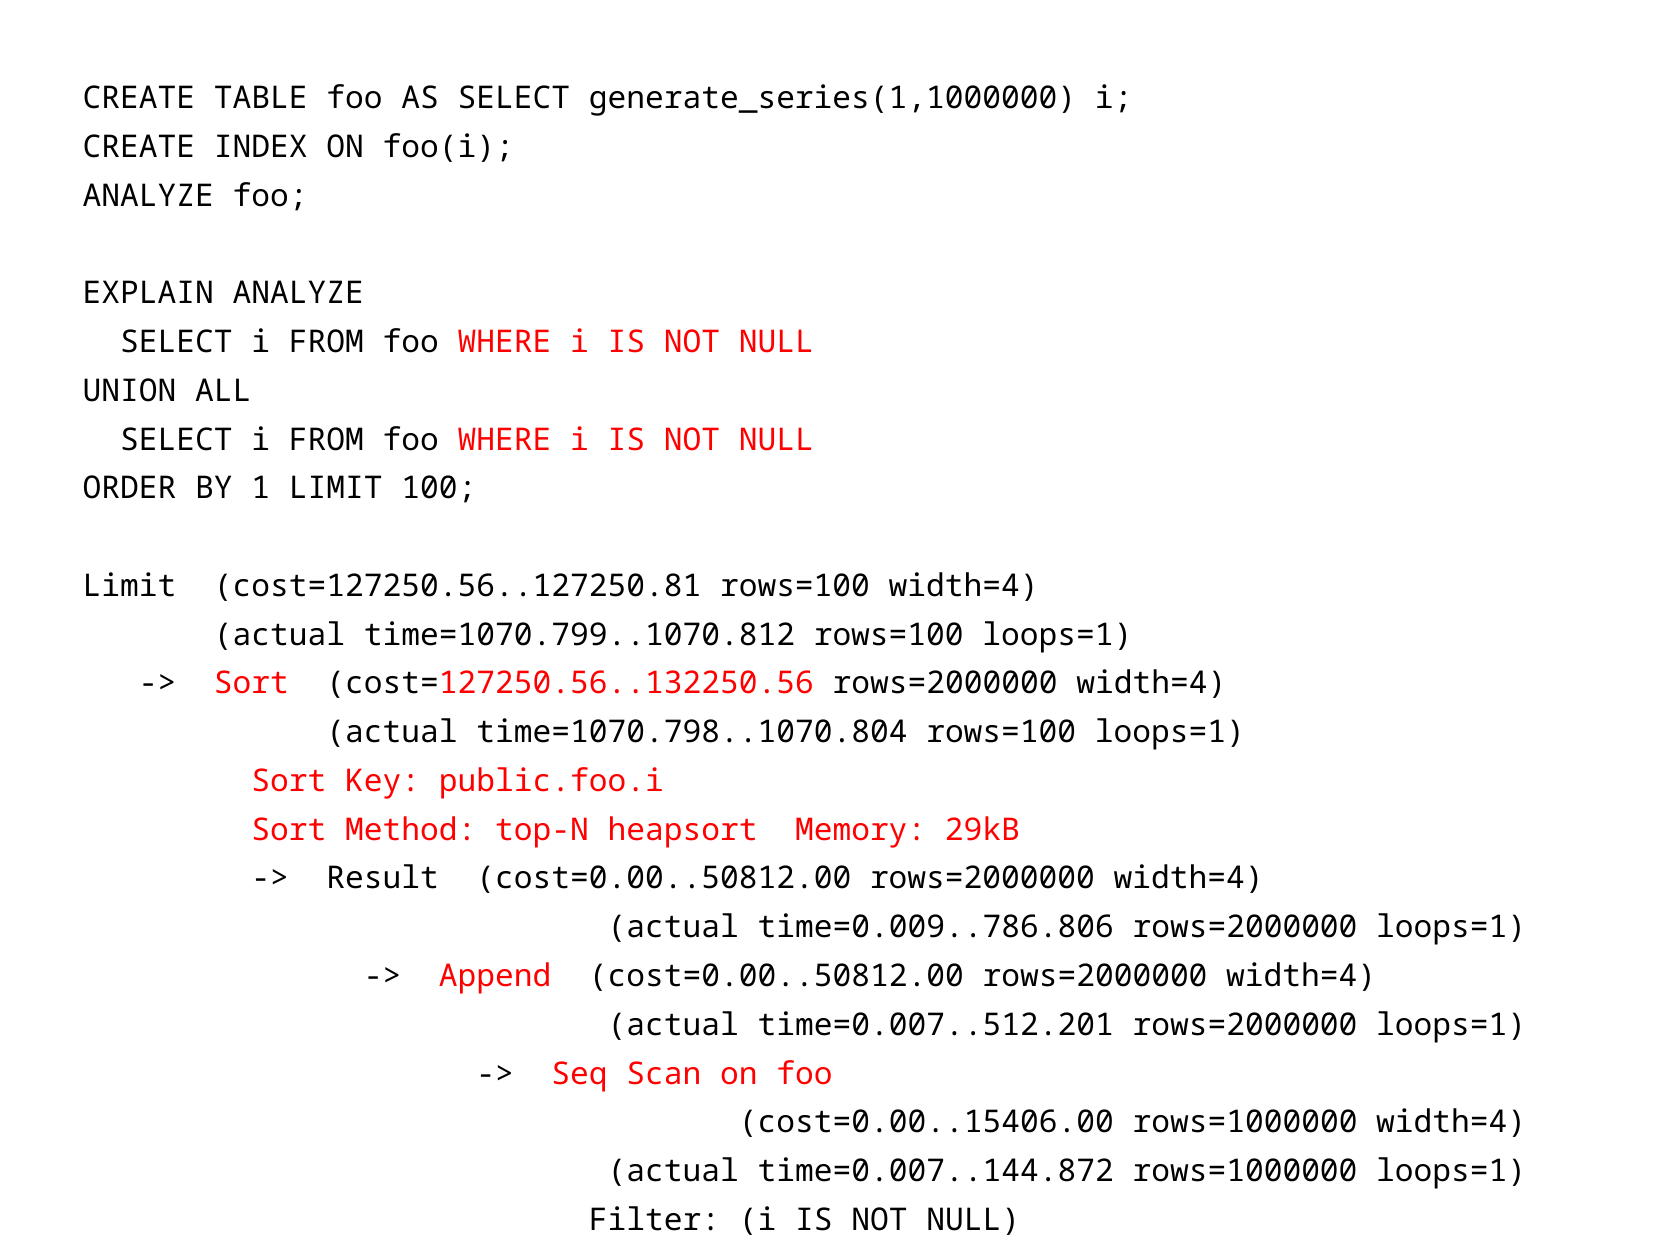

# CREATE TABLE foo AS SELECT generate_series(1,1000000) i;
CREATE INDEX ON foo(i);
ANALYZE foo;
EXPLAIN ANALYZE
 SELECT i FROM foo WHERE i IS NOT NULL
UNION ALL
 SELECT i FROM foo WHERE i IS NOT NULL
ORDER BY 1 LIMIT 100;
Limit (cost=127250.56..127250.81 rows=100 width=4)
 (actual time=1070.799..1070.812 rows=100 loops=1)
 -> Sort (cost=127250.56..132250.56 rows=2000000 width=4)
 (actual time=1070.798..1070.804 rows=100 loops=1)
 Sort Key: public.foo.i
 Sort Method: top-N heapsort Memory: 29kB
 -> Result (cost=0.00..50812.00 rows=2000000 width=4)
 (actual time=0.009..786.806 rows=2000000 loops=1)
 -> Append (cost=0.00..50812.00 rows=2000000 width=4)
 (actual time=0.007..512.201 rows=2000000 loops=1)
 -> Seq Scan on foo
 (cost=0.00..15406.00 rows=1000000 width=4)
 (actual time=0.007..144.872 rows=1000000 loops=1)
 Filter: (i IS NOT NULL)
 -> Seq Scan on foo
 (cost=0.00..15406.00 rows=1000000 width=4)
 (actual time=0.003..139.196 rows=1000000 loops=1)
 Filter: (i IS NOT NULL)
 Total runtime: 1070.847 ms